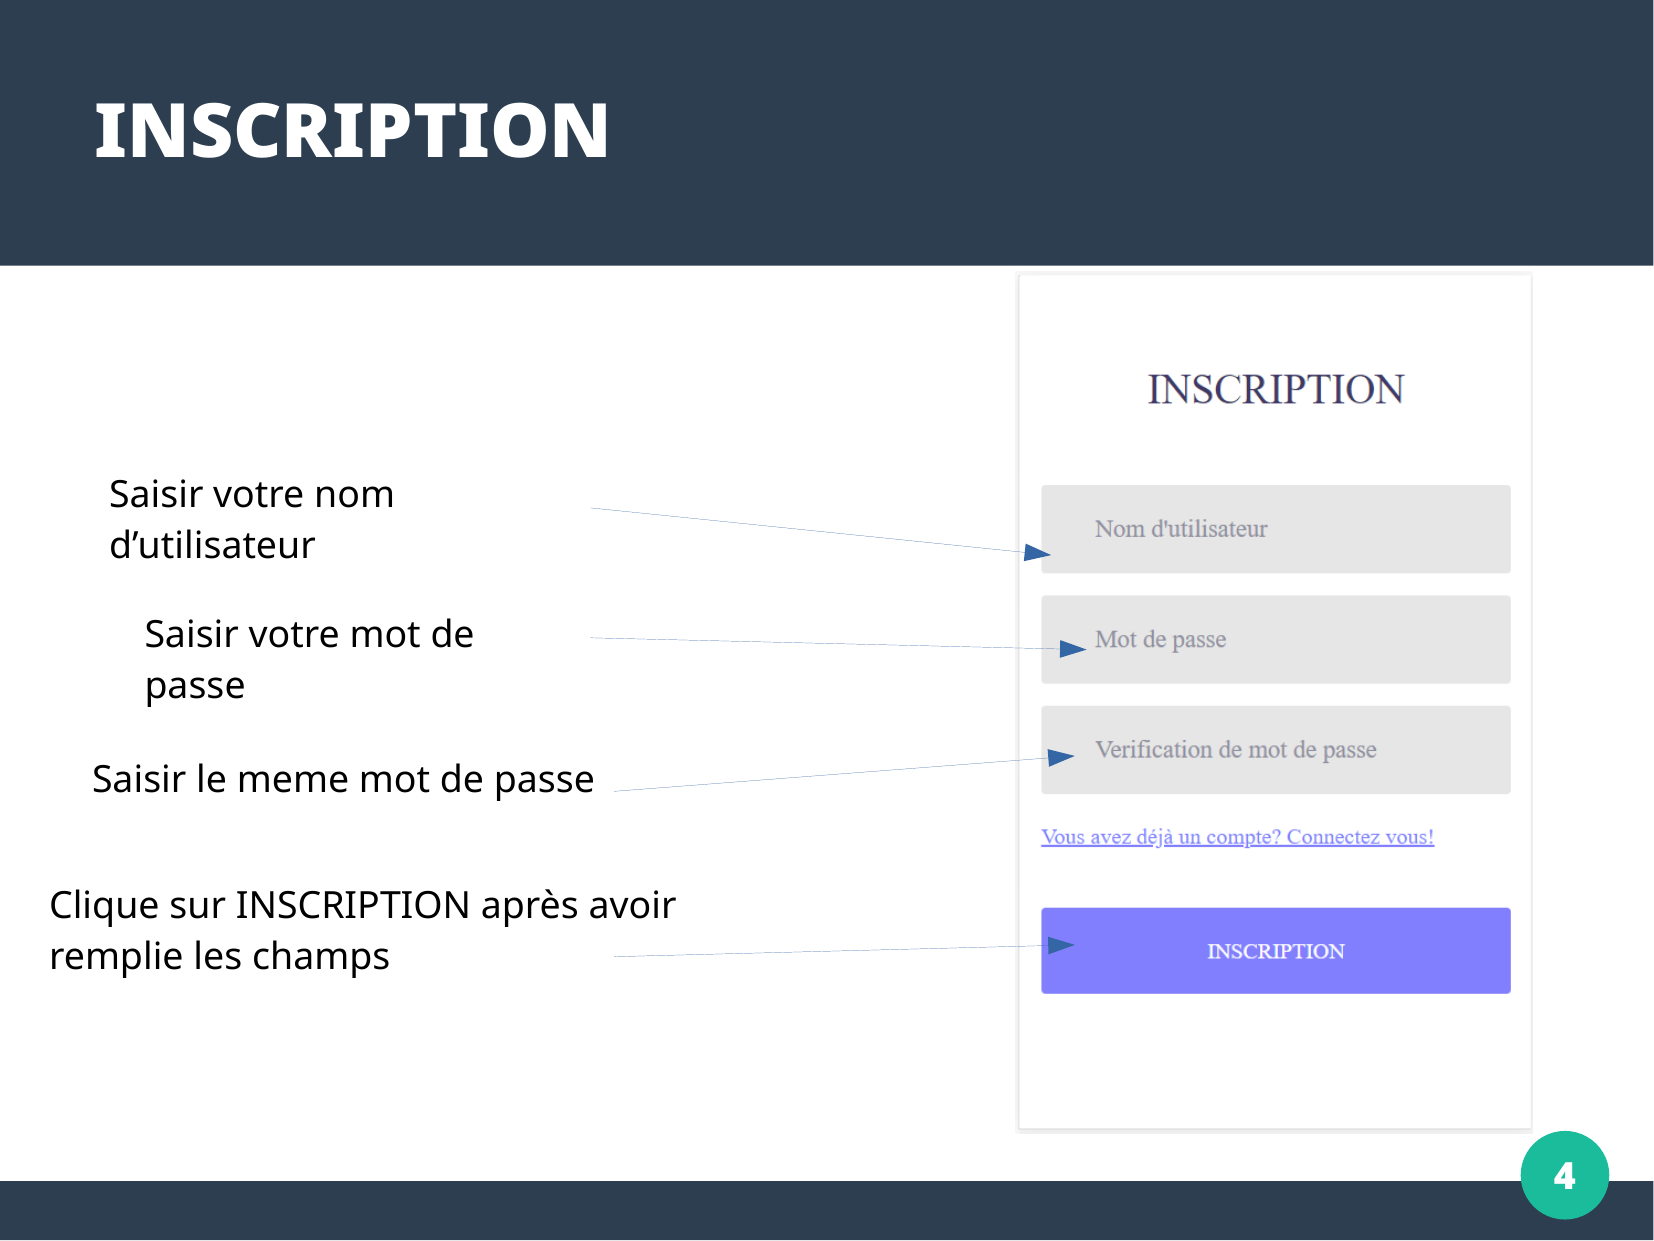

# INSCRIPTION
Saisir votre nom d’utilisateur
Saisir votre mot de passe
Saisir le meme mot de passe
Clique sur INSCRIPTION après avoir remplie les champs
4